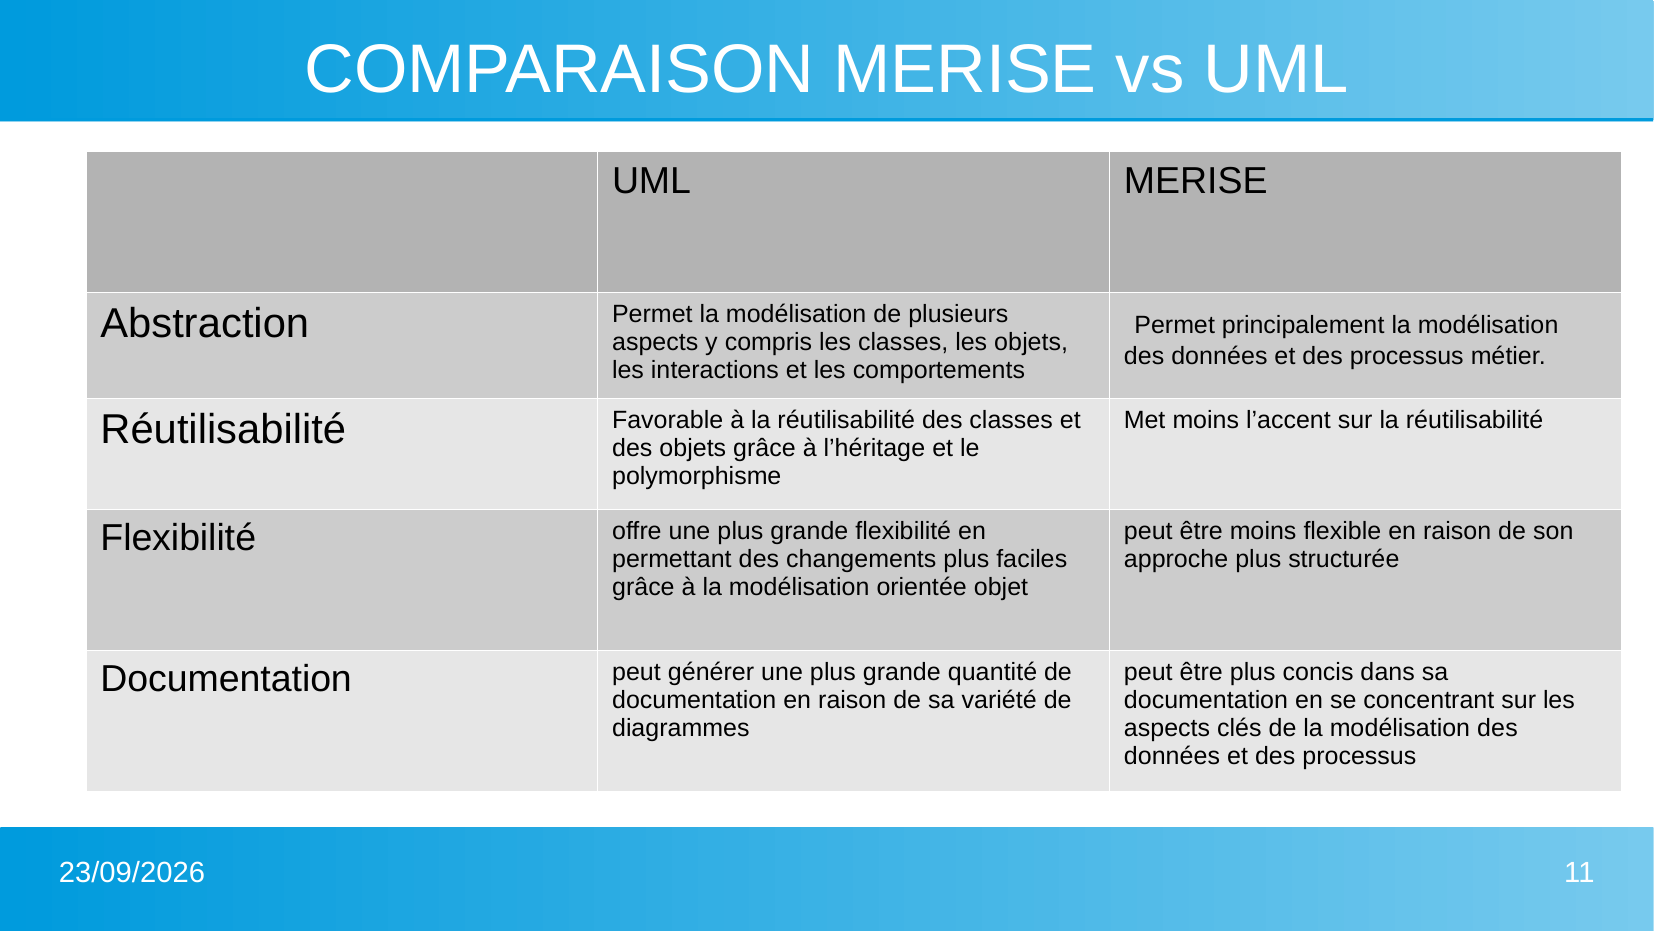

# COMPARAISON MERISE vs UML
| | UML | MERISE |
| --- | --- | --- |
| Abstraction | Permet la modélisation de plusieurs aspects y compris les classes, les objets, les interactions et les comportements | Permet principalement la modélisation des données et des processus métier. |
| Réutilisabilité | Favorable à la réutilisabilité des classes et des objets grâce à l’héritage et le polymorphisme | Met moins l’accent sur la réutilisabilité |
| Flexibilité | offre une plus grande flexibilité en permettant des changements plus faciles grâce à la modélisation orientée objet | peut être moins flexible en raison de son approche plus structurée |
| Documentation | peut générer une plus grande quantité de documentation en raison de sa variété de diagrammes | peut être plus concis dans sa documentation en se concentrant sur les aspects clés de la modélisation des données et des processus |
11